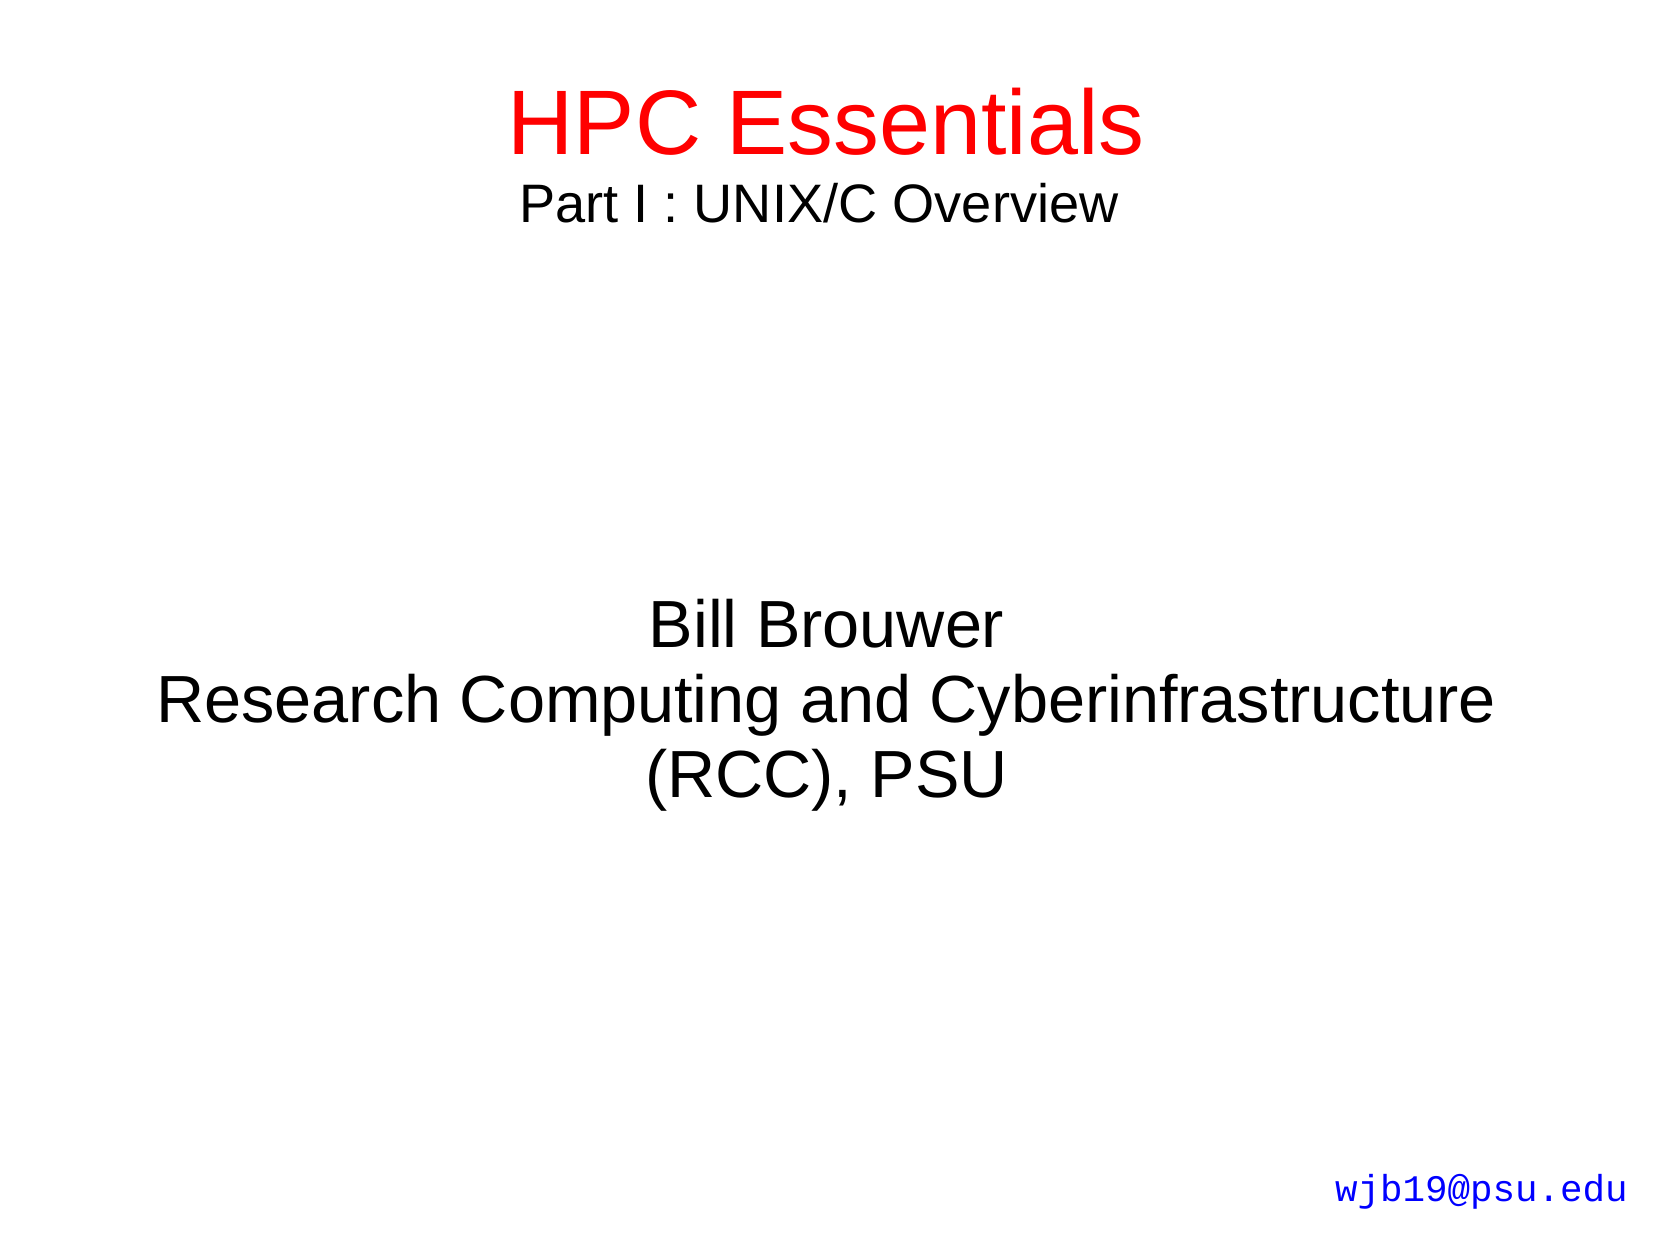

# HPC Essentials Part I : UNIX/C Overview
Bill Brouwer
Research Computing and Cyberinfrastructure (RCC), PSU
wjb19@psu.edu